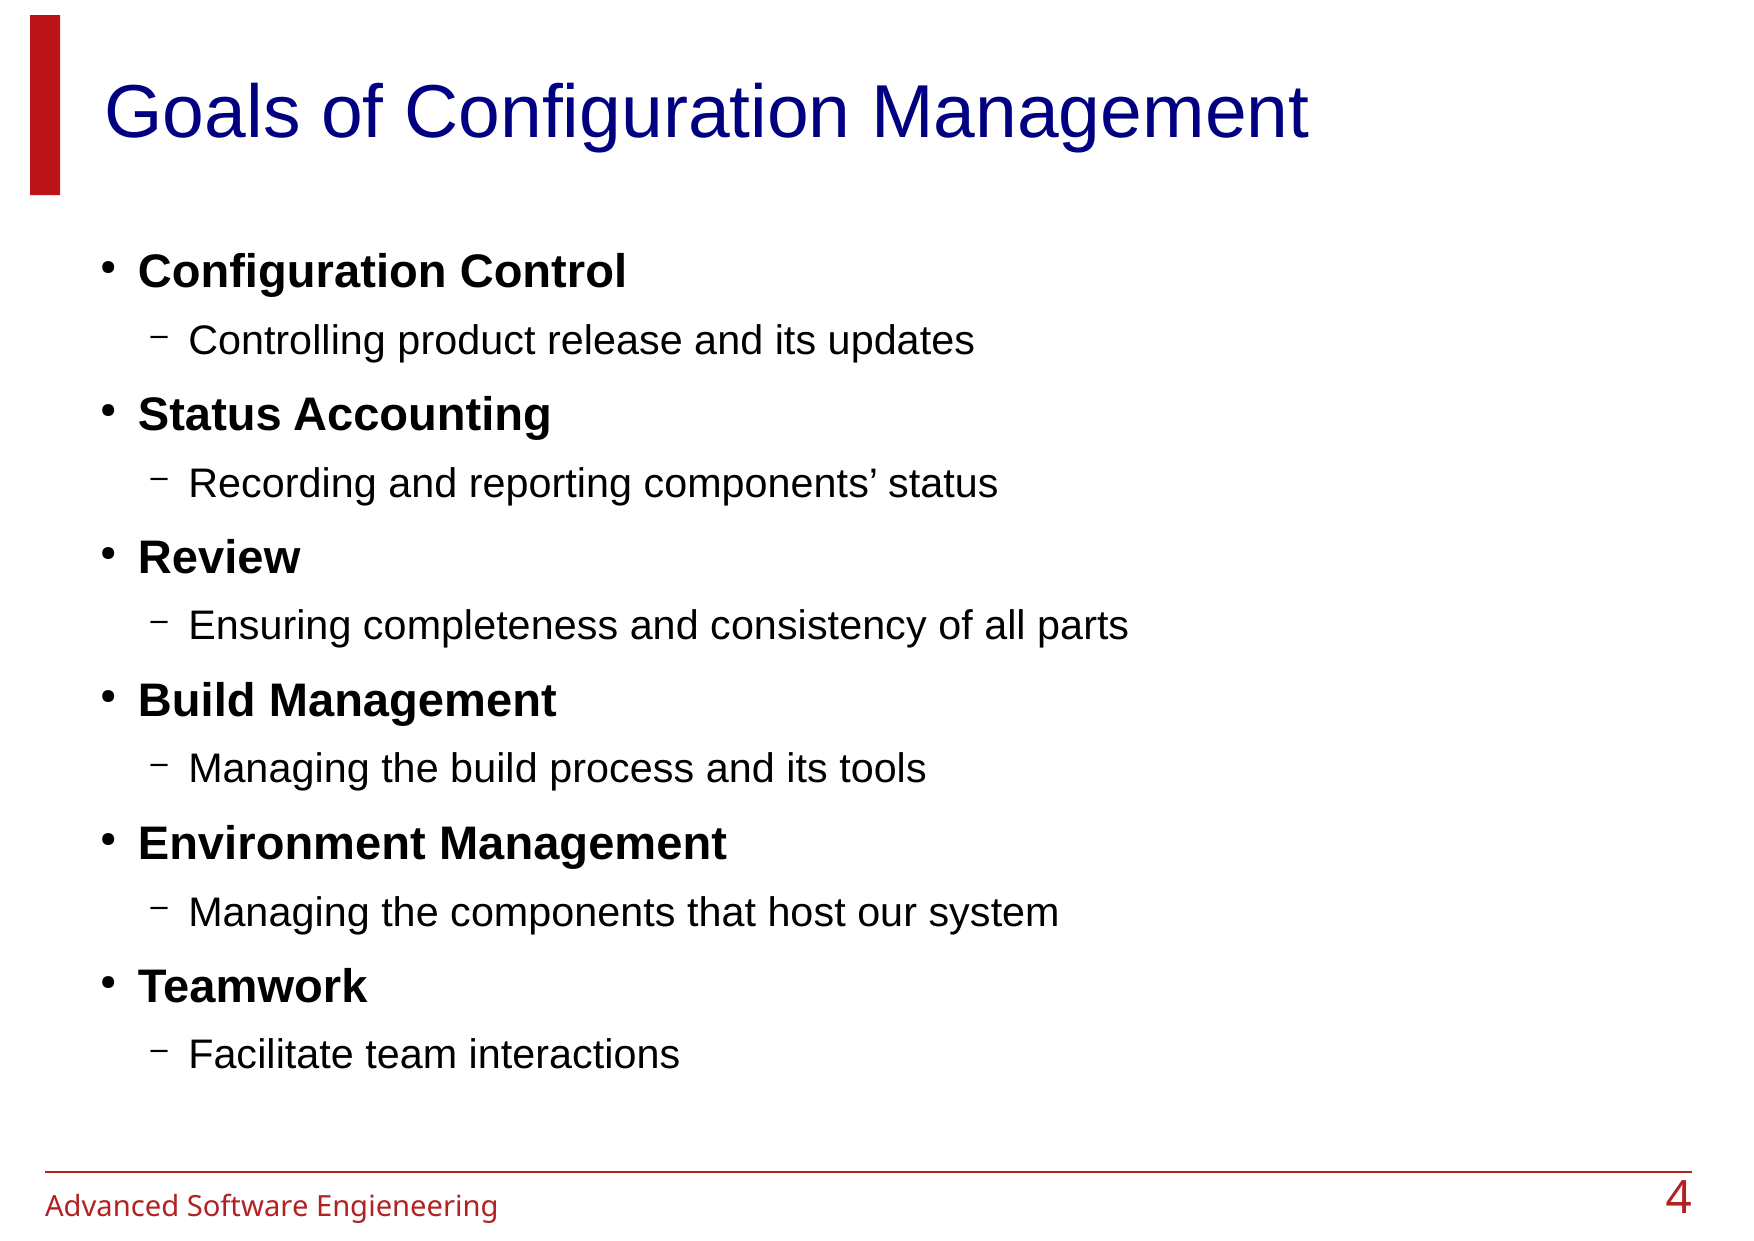

# Goals of Configuration Management
Configuration Control
Controlling product release and its updates
Status Accounting
Recording and reporting components’ status
Review
Ensuring completeness and consistency of all parts
Build Management
Managing the build process and its tools
Environment Management
Managing the components that host our system
Teamwork
Facilitate team interactions
4
Advanced Software Engieneering